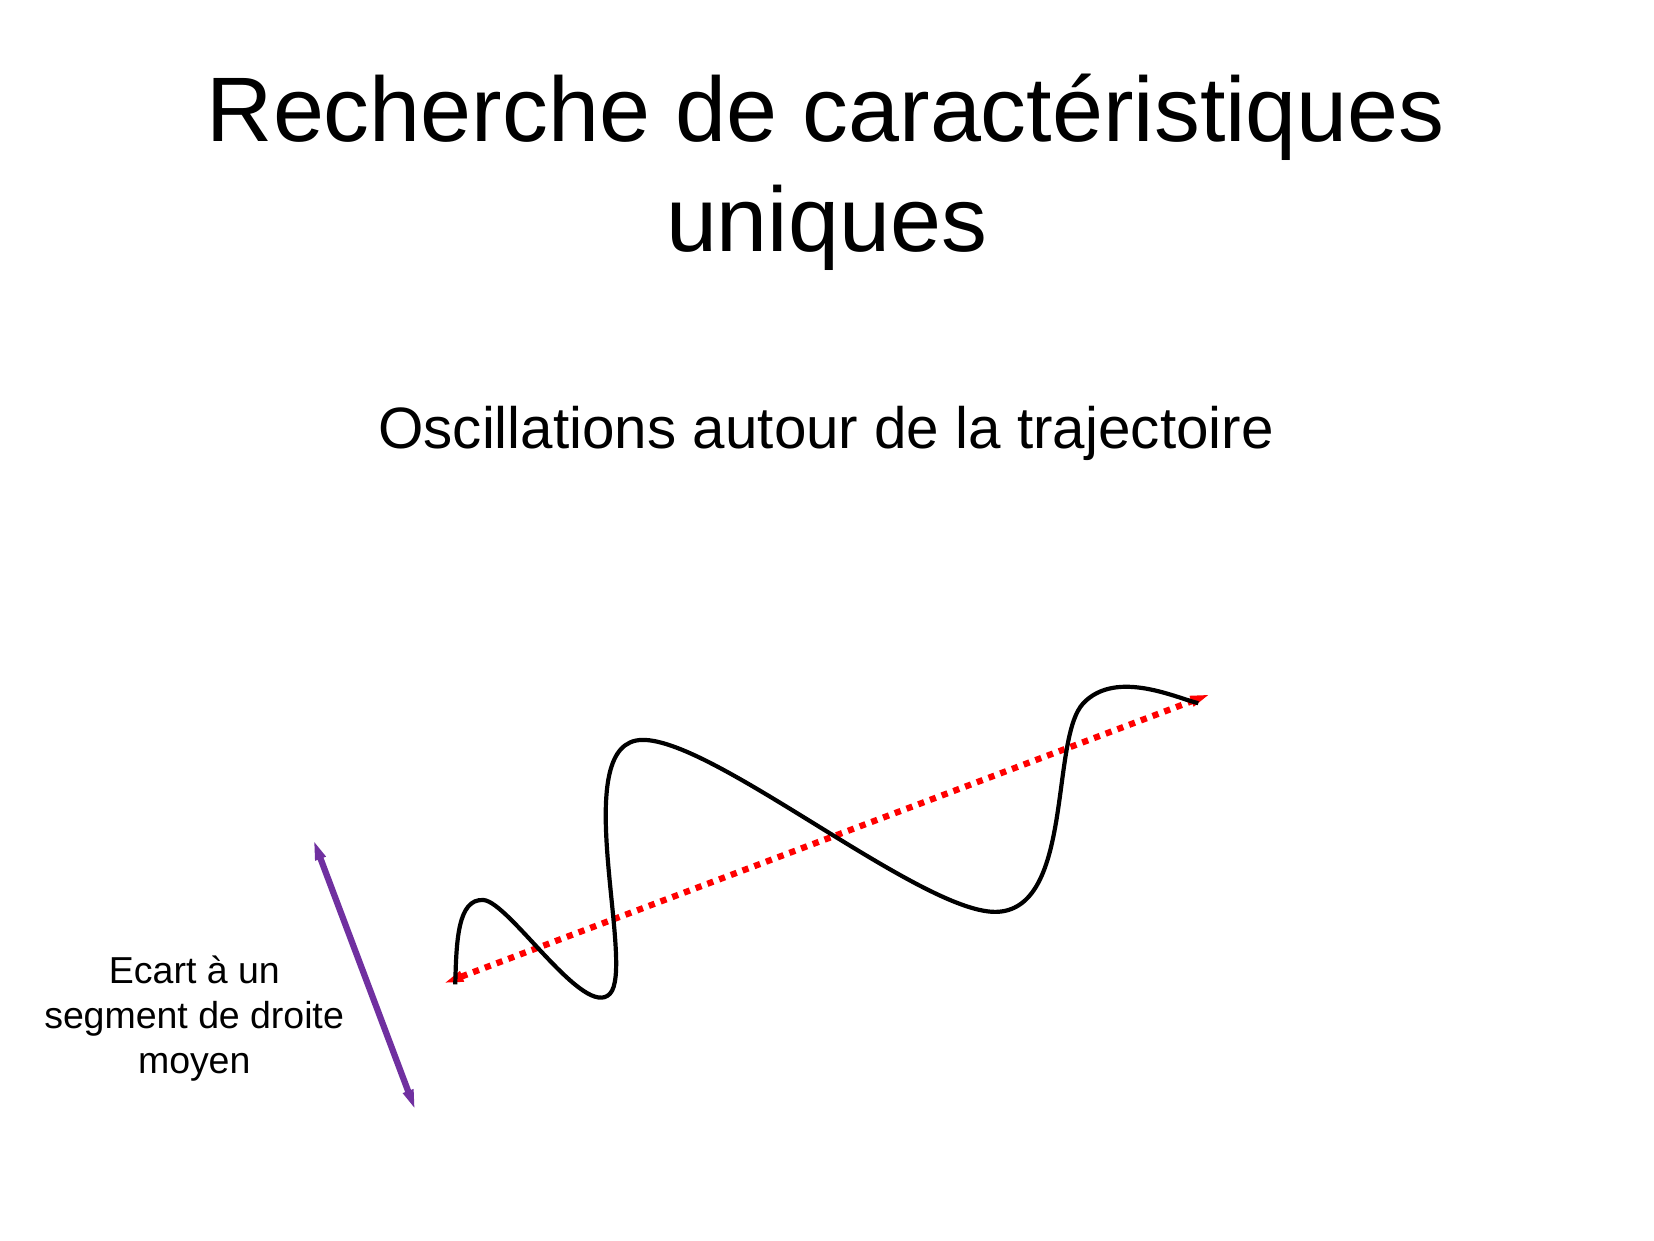

# Recherche de caractéristiques uniques
Oscillations autour de la trajectoire
Ecart à un segment de droite moyen